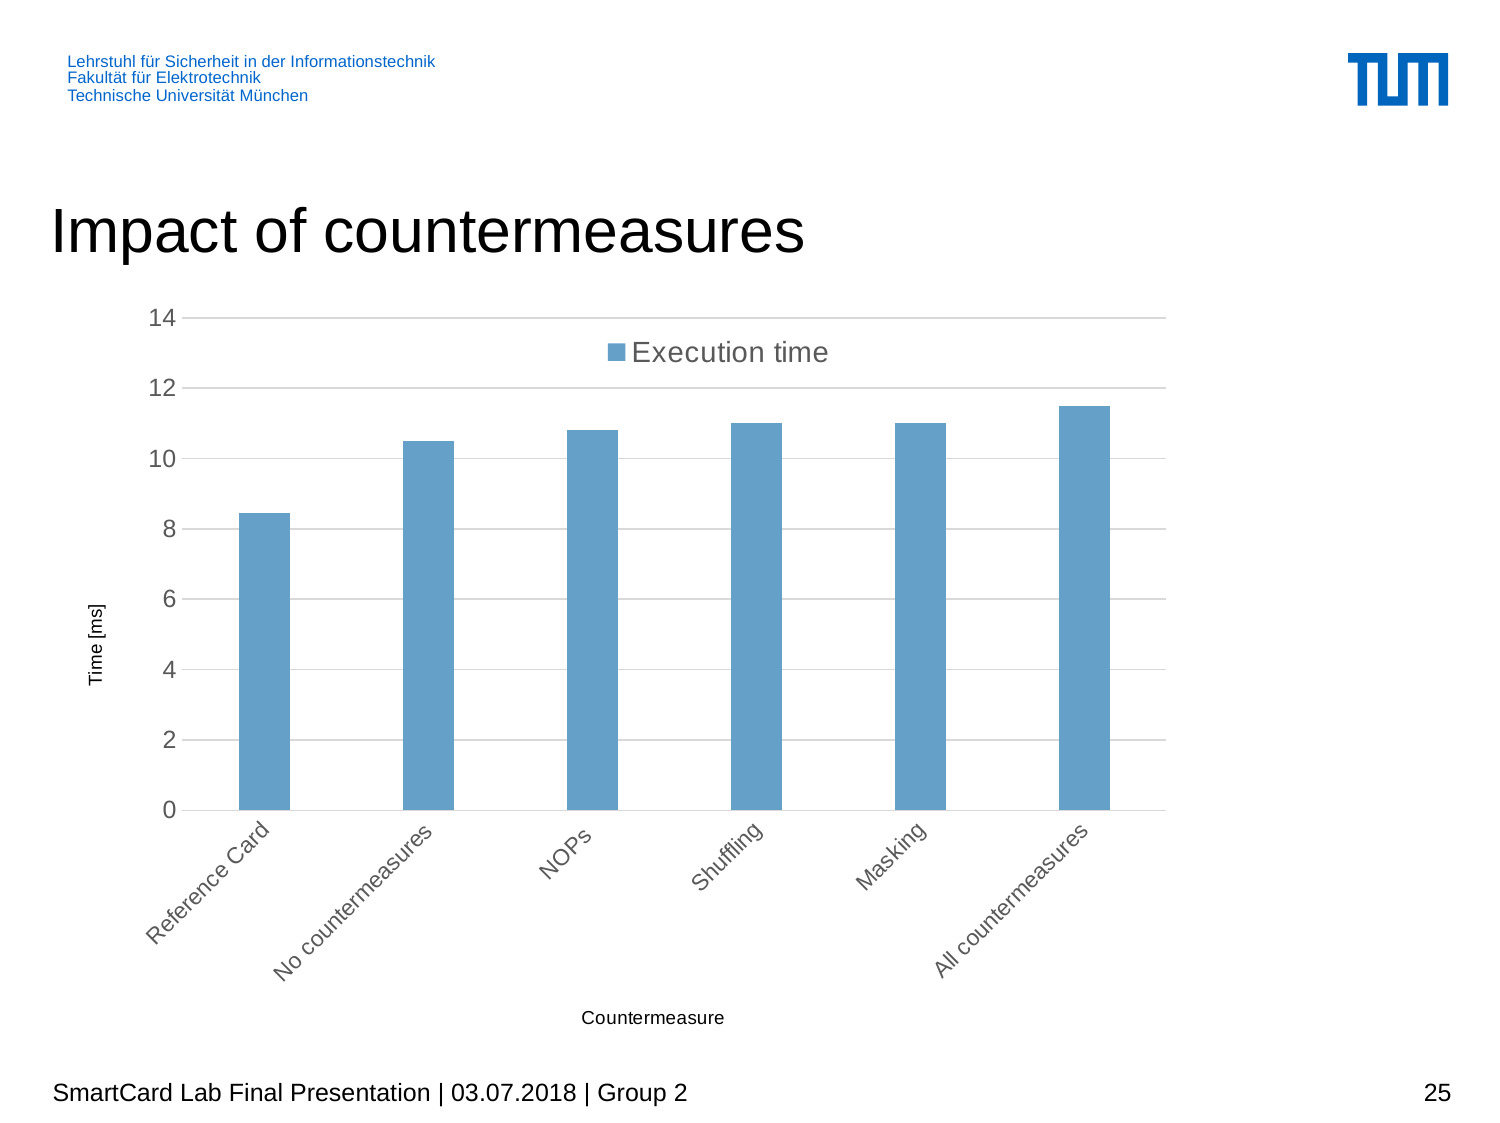

# Impact of countermeasures
### Chart
| Category | Execution time |
|---|---|
| Reference Card | 8.45 |
| No countermeasures | 10.5 |
| NOPs | 10.8 |
| Shuffling | 11.0 |
| Masking | 11.0 |
| All countermeasures | 11.5 |SmartCard Lab Final Presentation | 03.07.2018 | Group 2
25